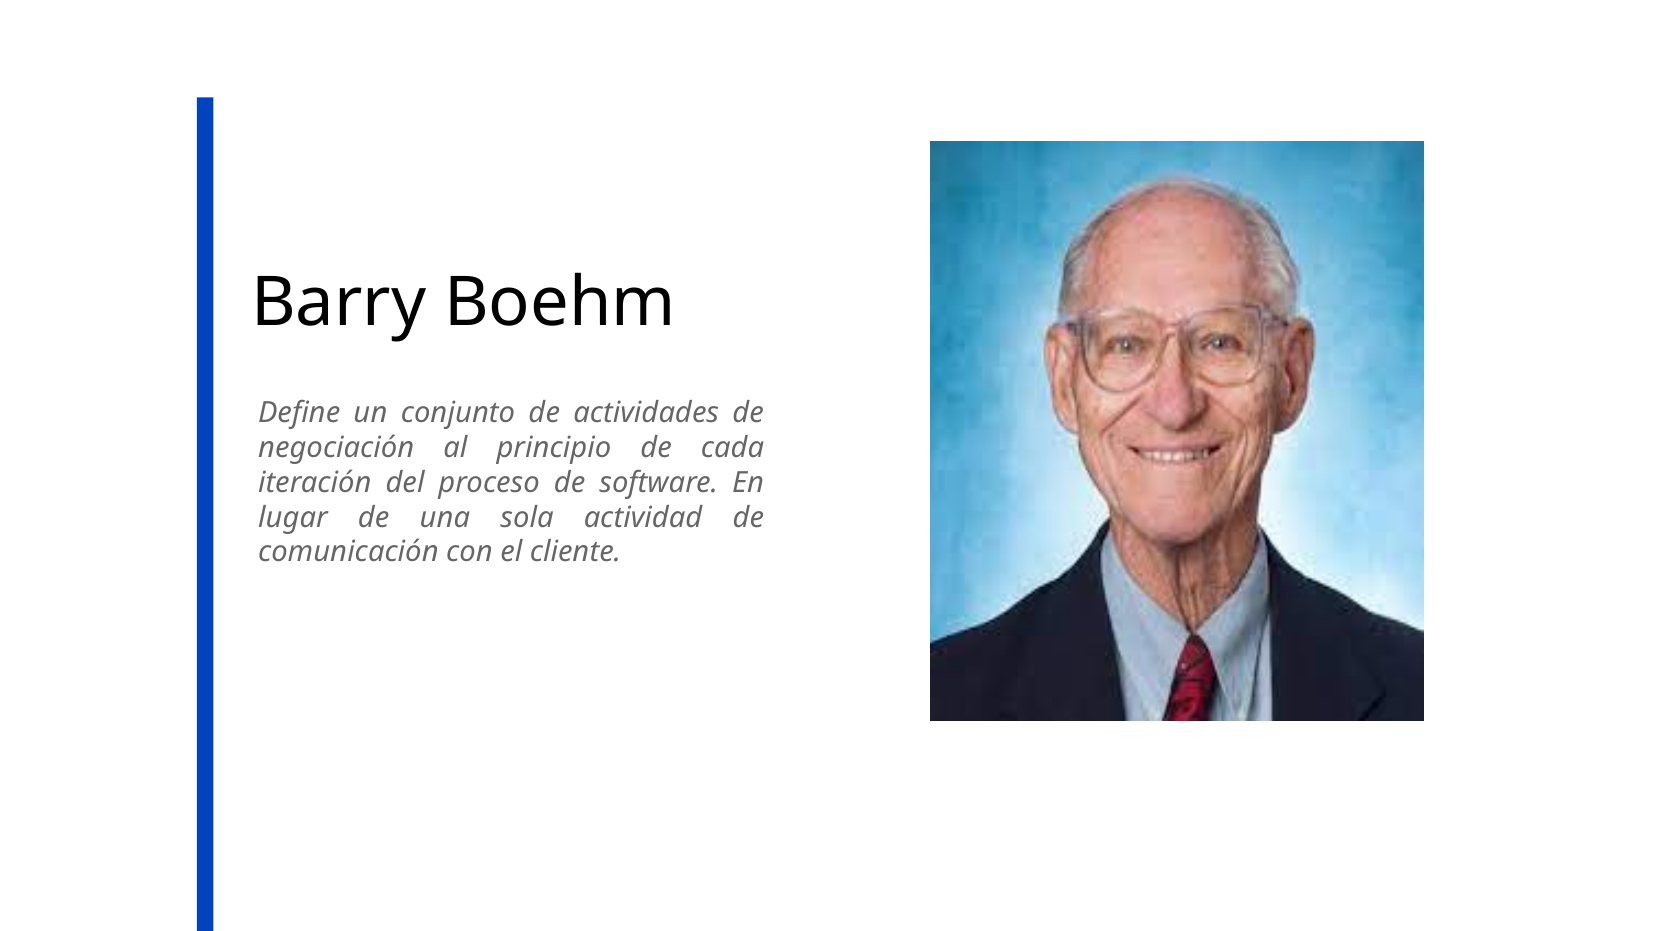

# Barry Boehm
Define un conjunto de actividades de negociación al principio de cada iteración del proceso de software. En lugar de una sola actividad de comunicación con el cliente.